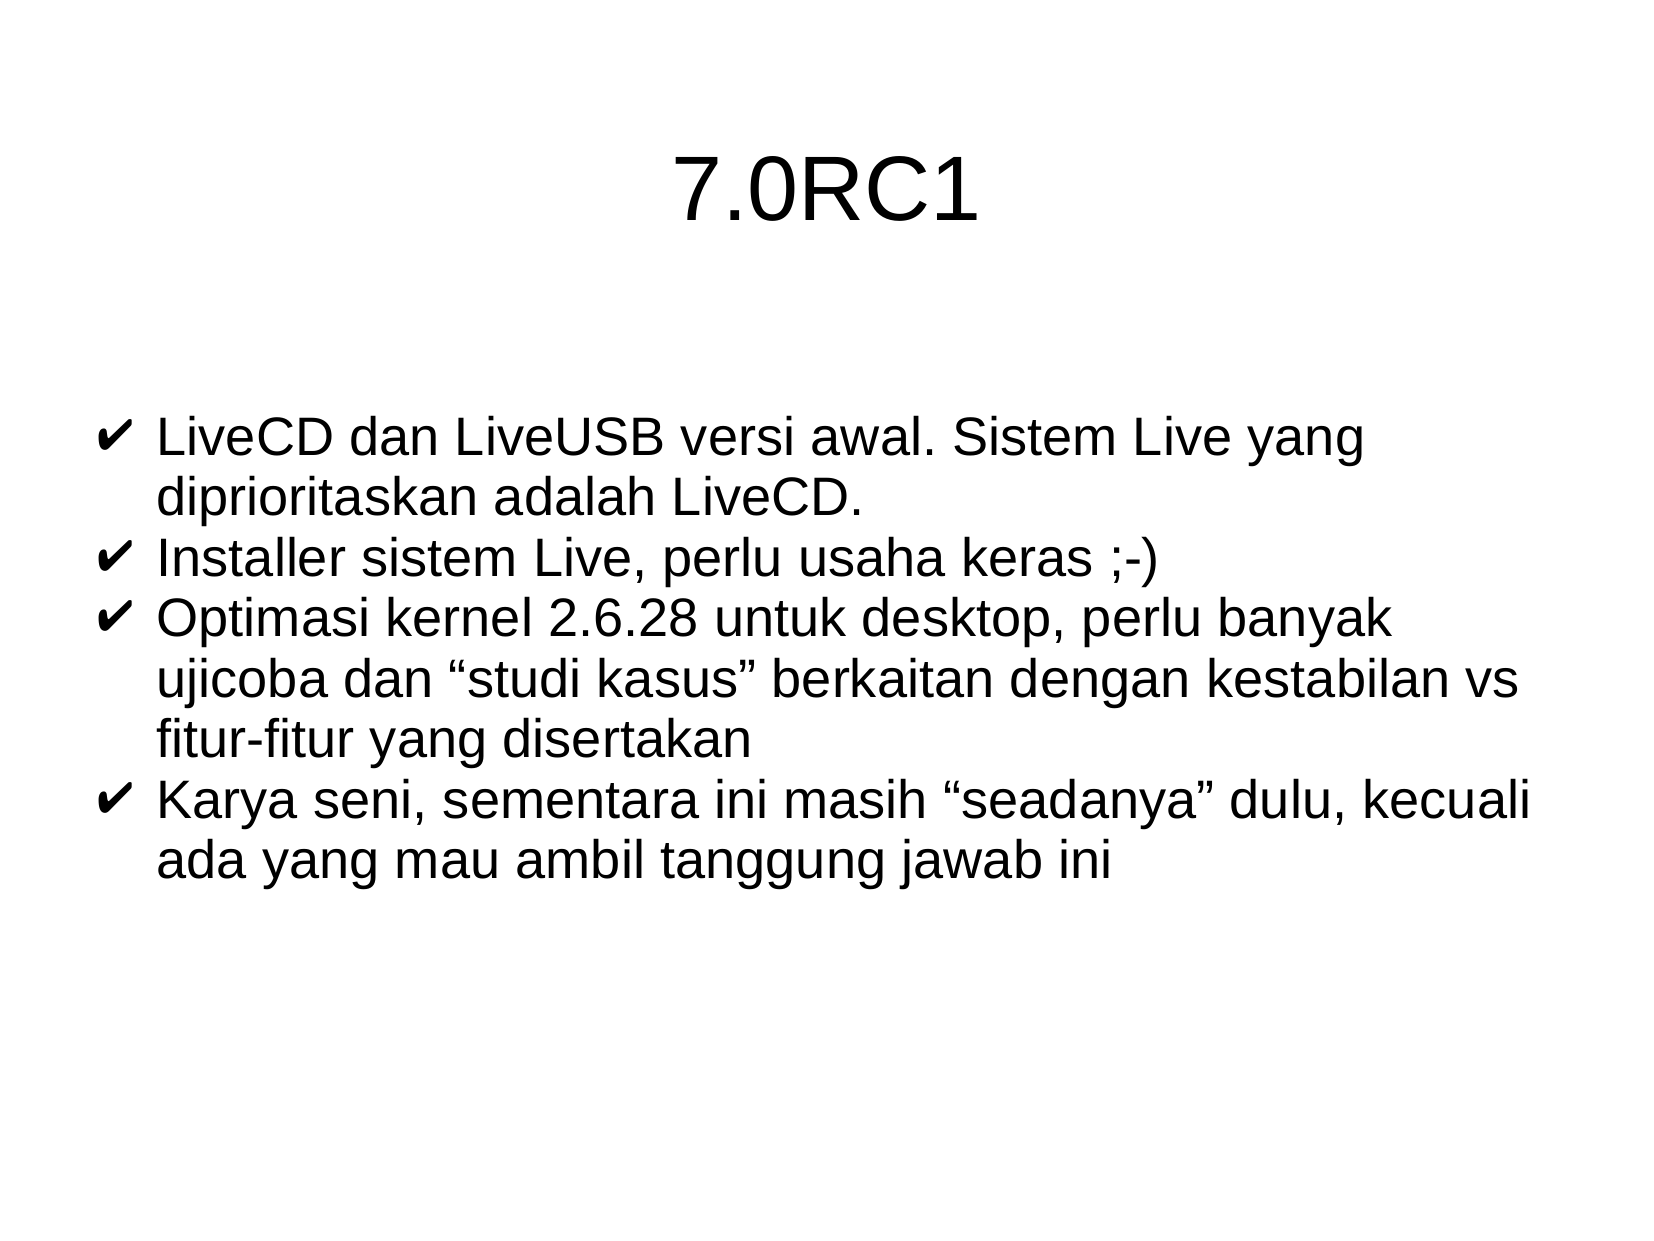

# 7.0RC1
LiveCD dan LiveUSB versi awal. Sistem Live yang diprioritaskan adalah LiveCD.
Installer sistem Live, perlu usaha keras ;-)
Optimasi kernel 2.6.28 untuk desktop, perlu banyak ujicoba dan “studi kasus” berkaitan dengan kestabilan vs fitur-fitur yang disertakan
Karya seni, sementara ini masih “seadanya” dulu, kecuali ada yang mau ambil tanggung jawab ini